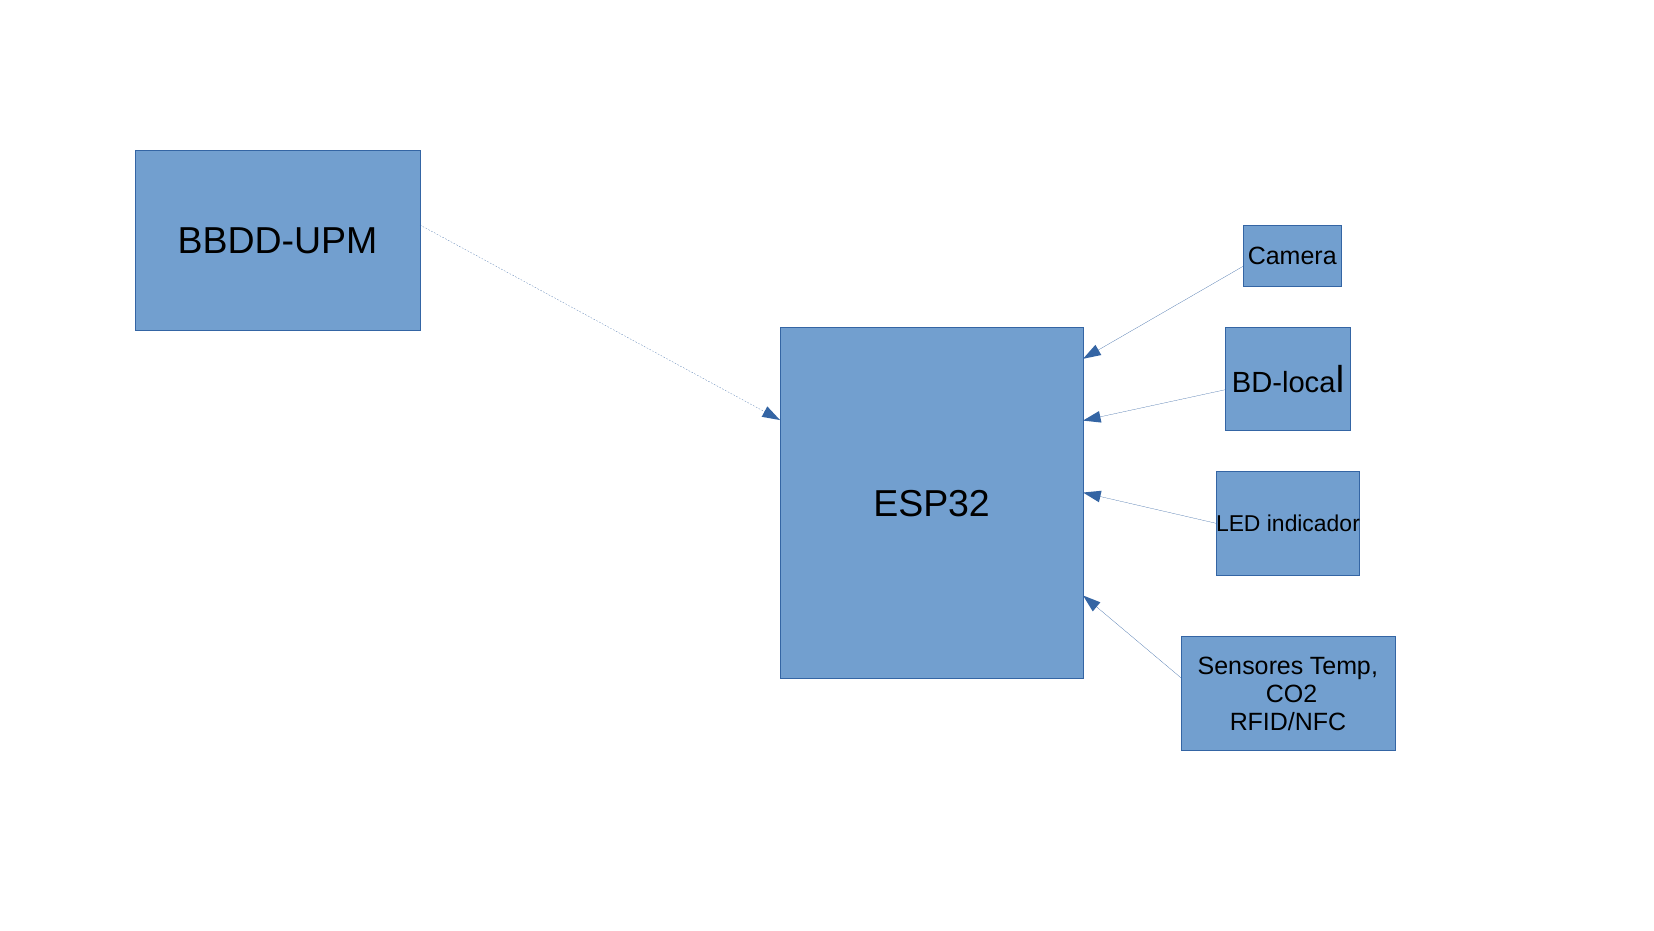

BBDD-UPM
Camera
ESP32
BD-local
LED indicador
Sensores Temp,
 CO2
RFID/NFC